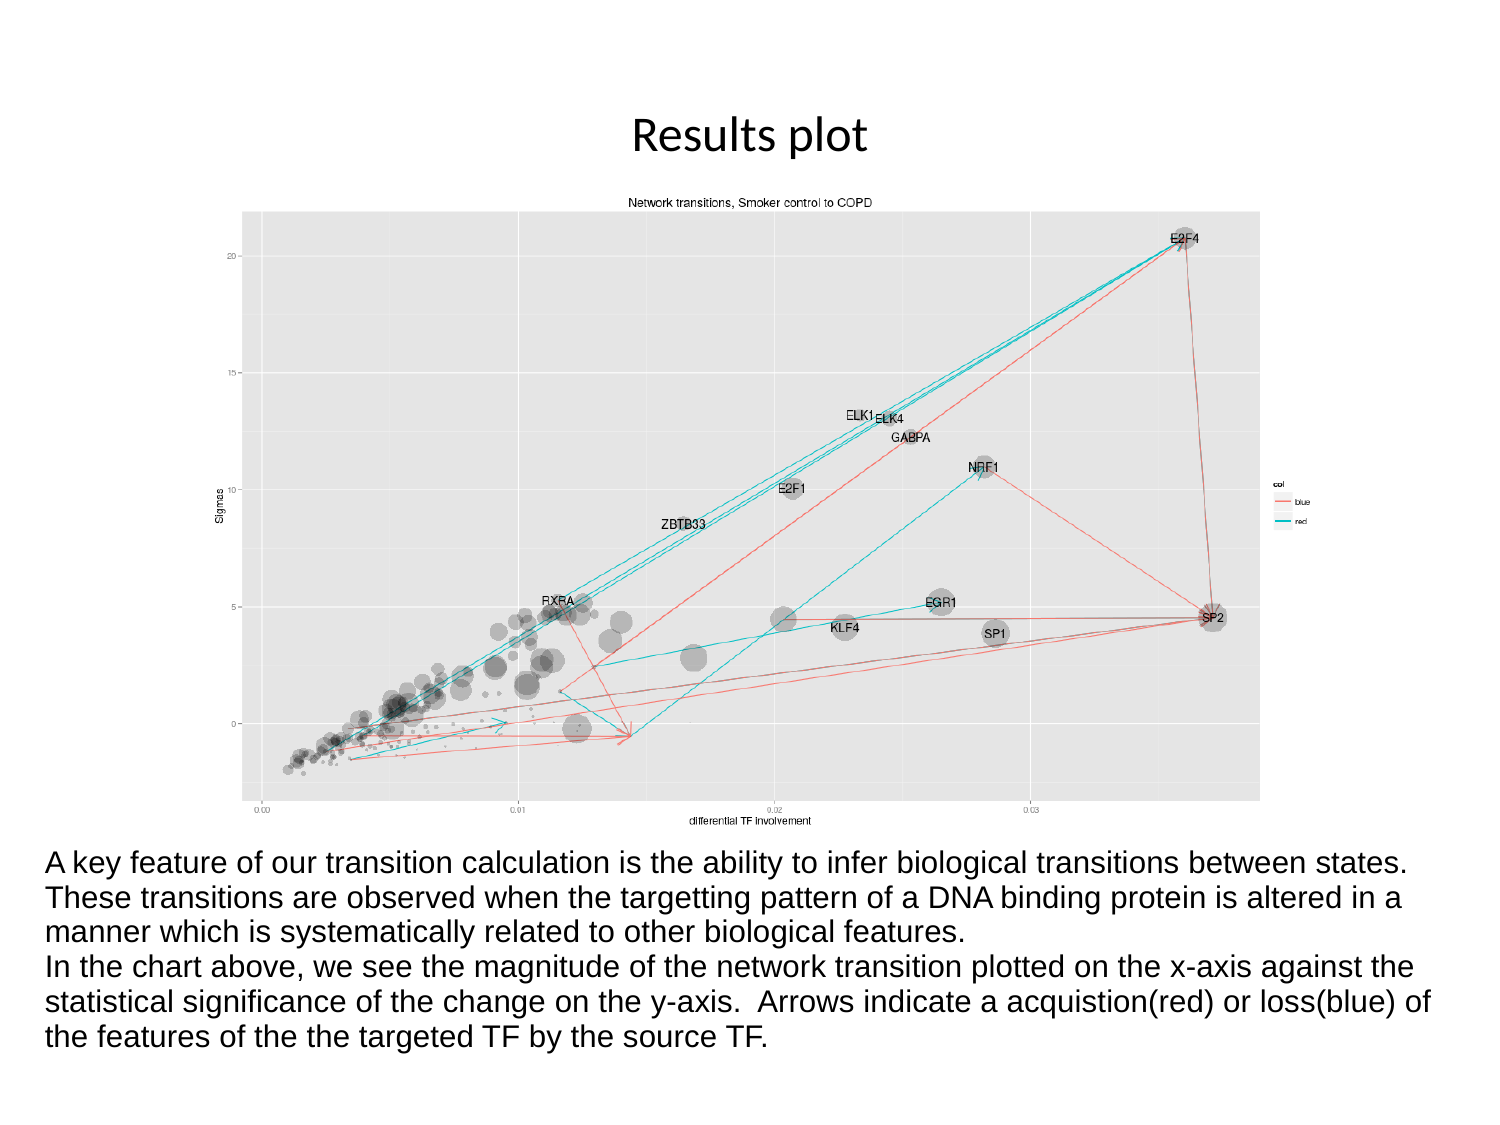

# Results plot
A key feature of our transition calculation is the ability to infer biological transitions between states. These transitions are observed when the targetting pattern of a DNA binding protein is altered in a manner which is systematically related to other biological features.
In the chart above, we see the magnitude of the network transition plotted on the x-axis against the statistical significance of the change on the y-axis. Arrows indicate a acquistion(red) or loss(blue) of the features of the the targeted TF by the source TF.